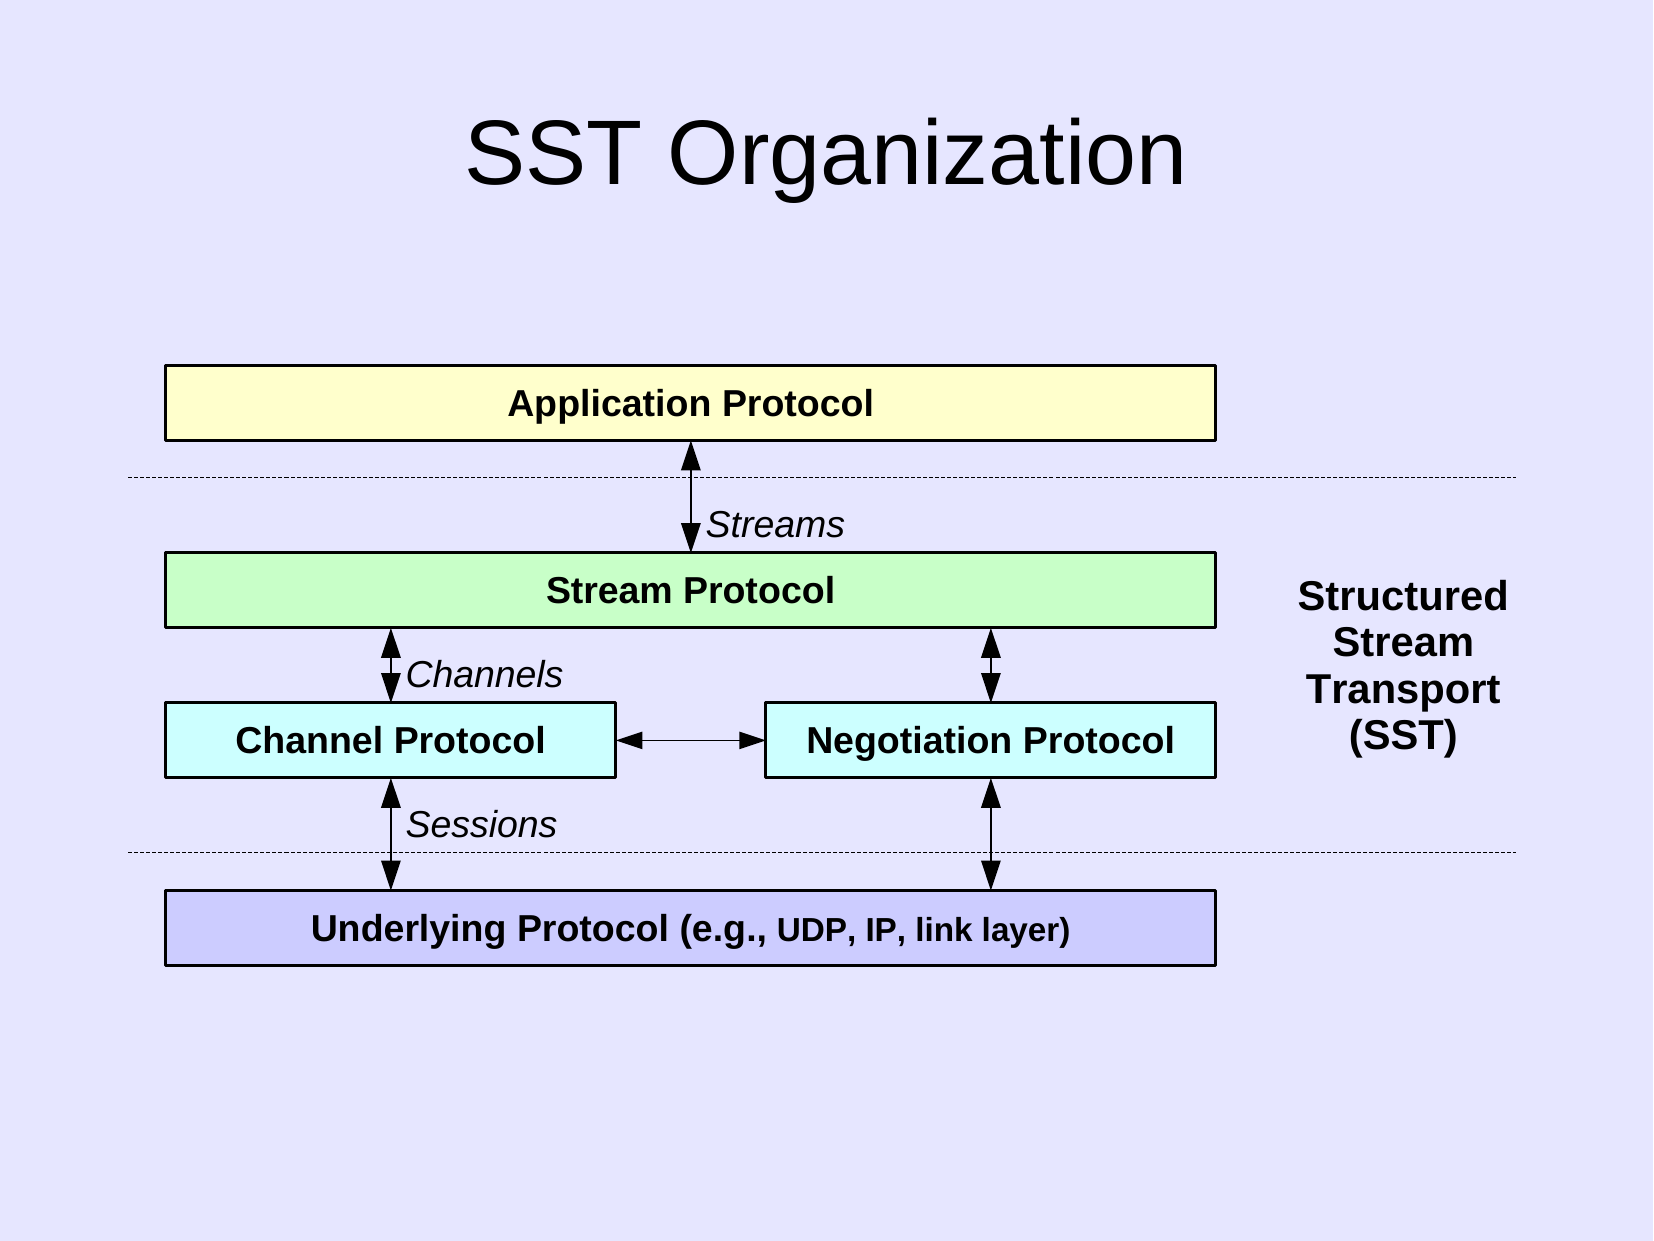

# SST Organization
Application Protocol
Structured
Stream
Transport
(SST)
Streams
Stream Protocol
Channels
Channel Protocol
Negotiation Protocol
Sessions
Underlying Protocol (e.g., UDP, IP, link layer)